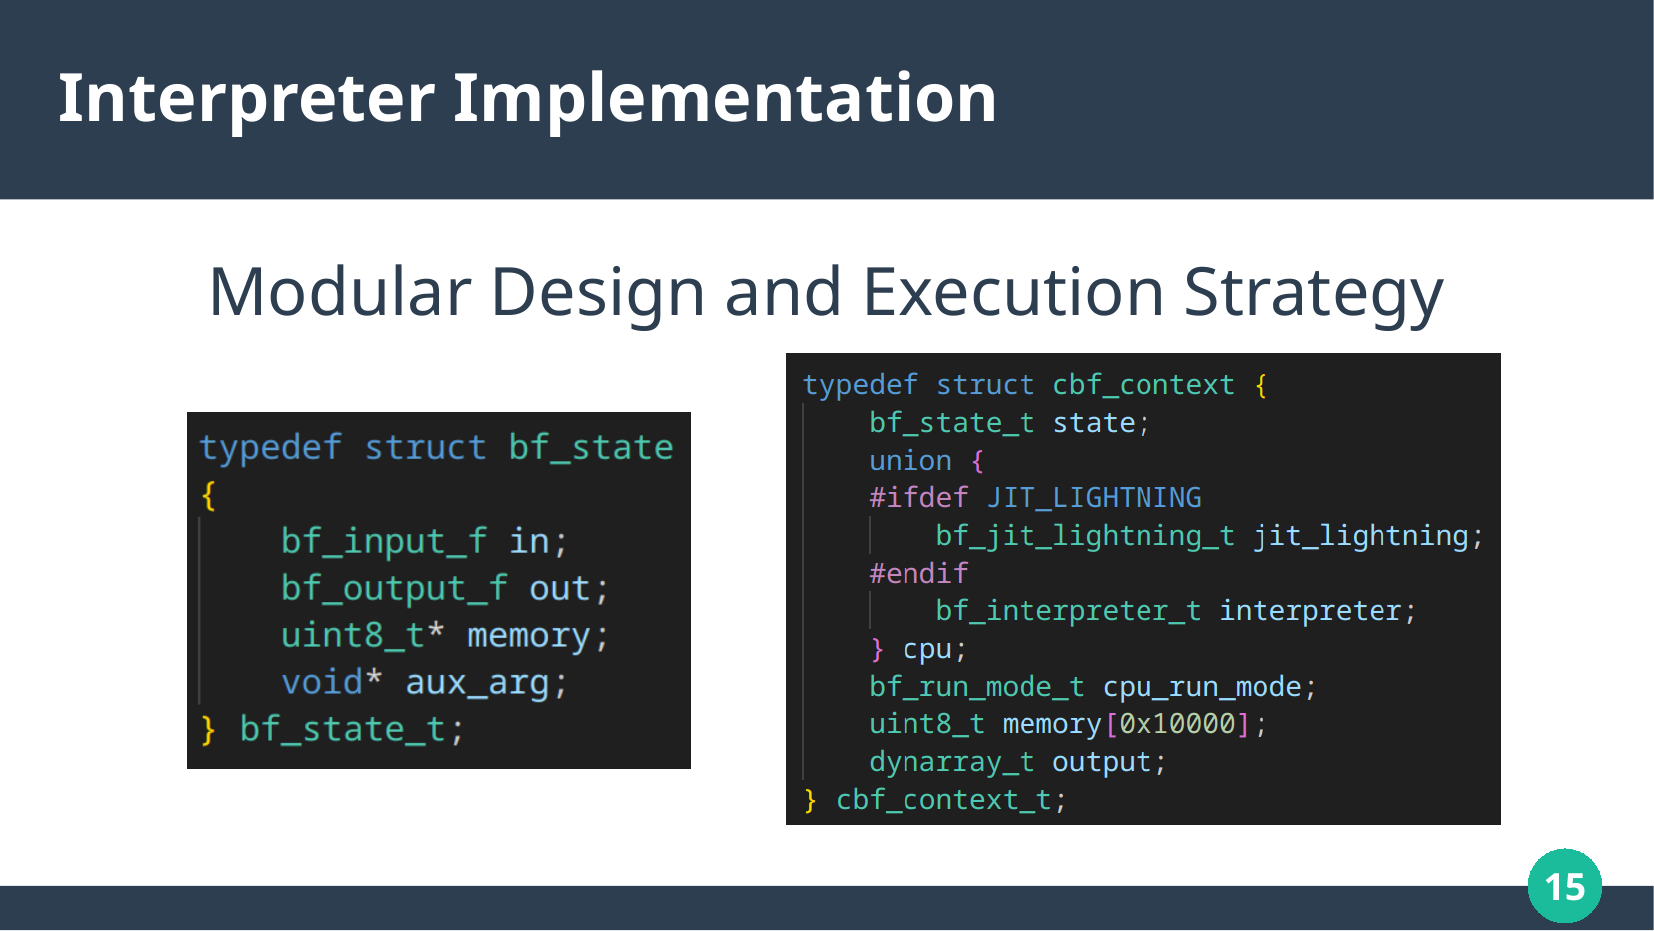

Modular Design and Execution Strategy
# Interpreter Implementation
15